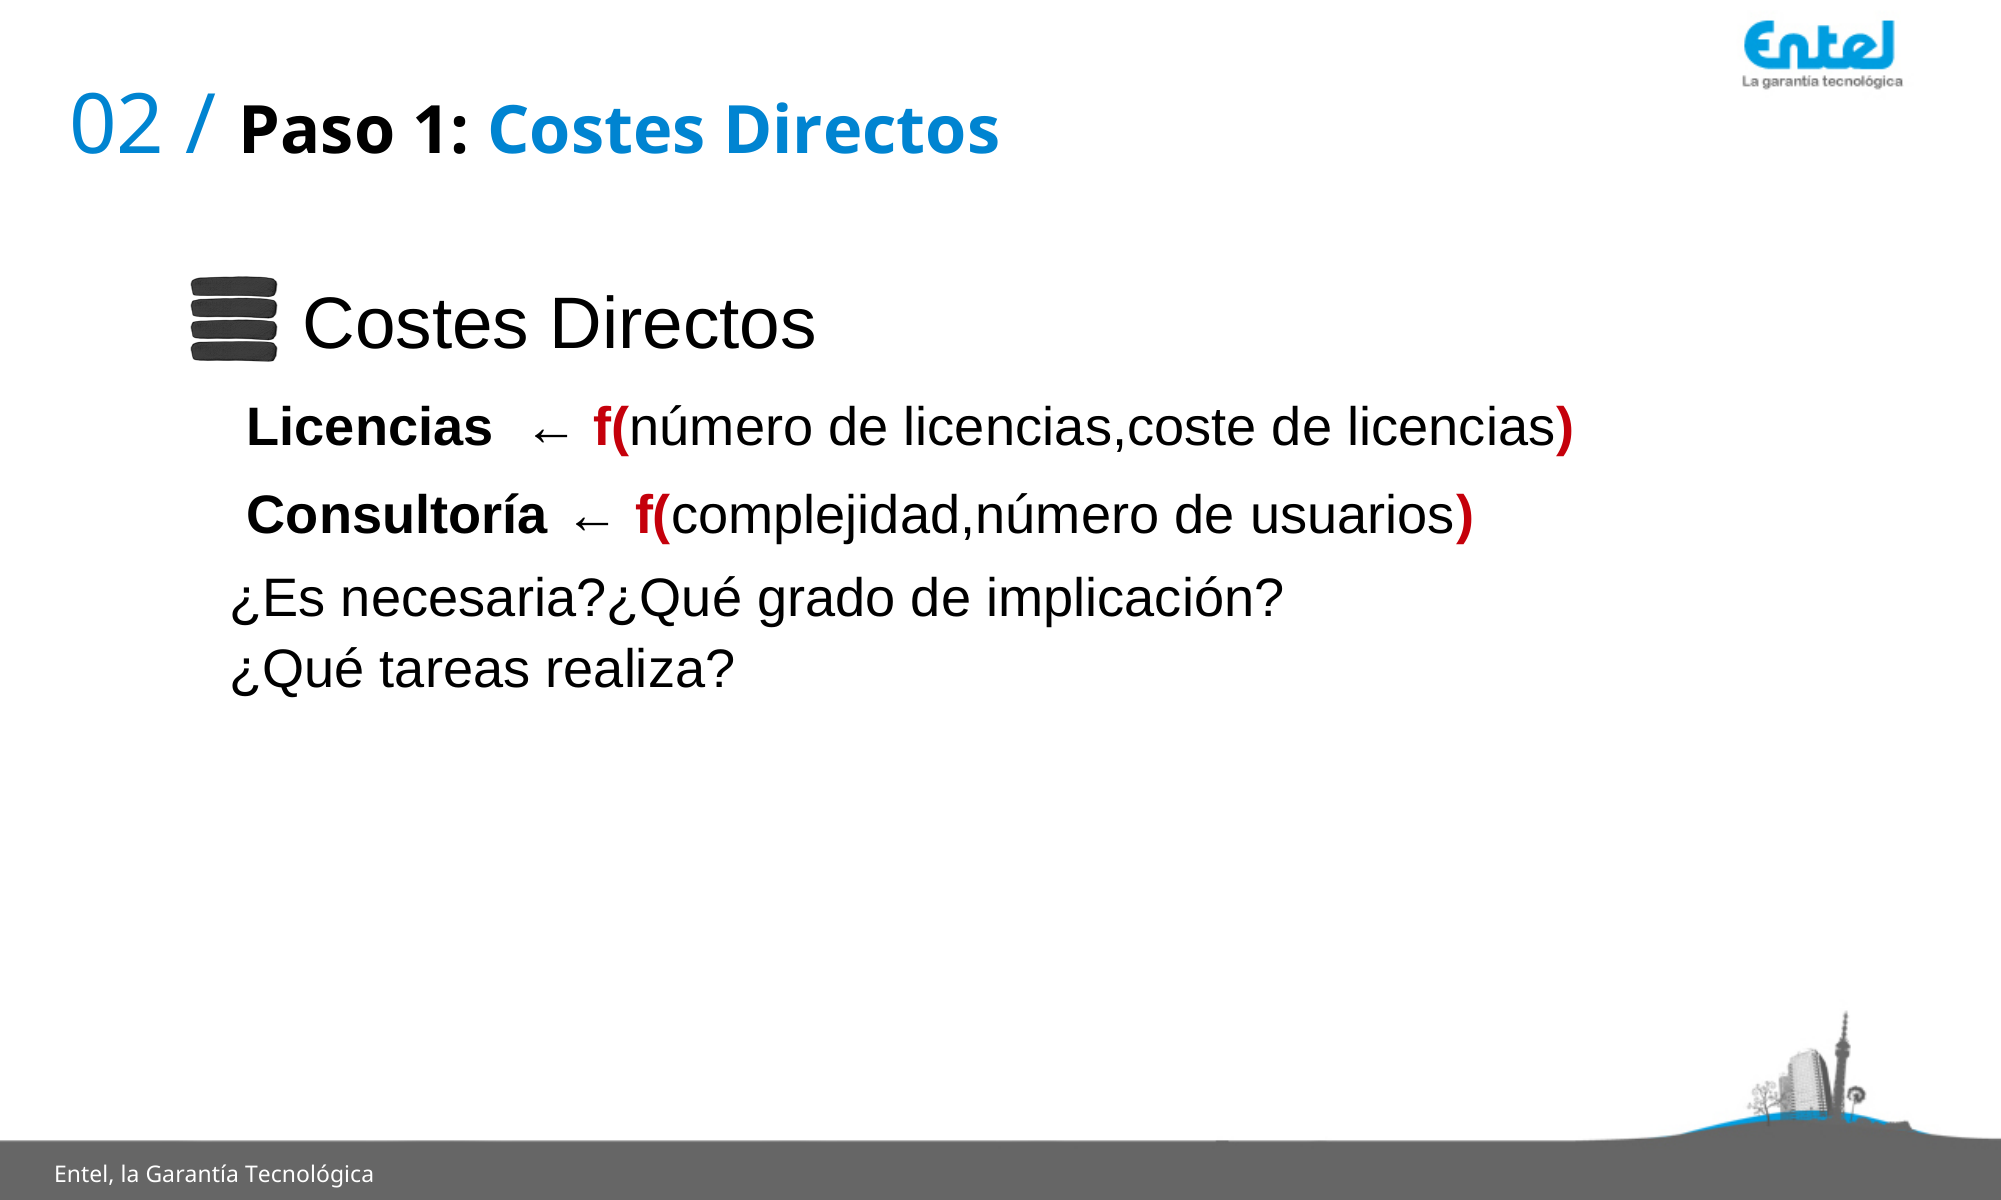

02 / Paso 1: Costes Directos
Costes Directos
Licencias
← f(número de licencias,coste de licencias)
Consultoría
← f(complejidad,número de usuarios)
¿Es necesaria?¿Qué grado de implicación?
¿Qué tareas realiza?
Entel, la Garantía Tecnológica